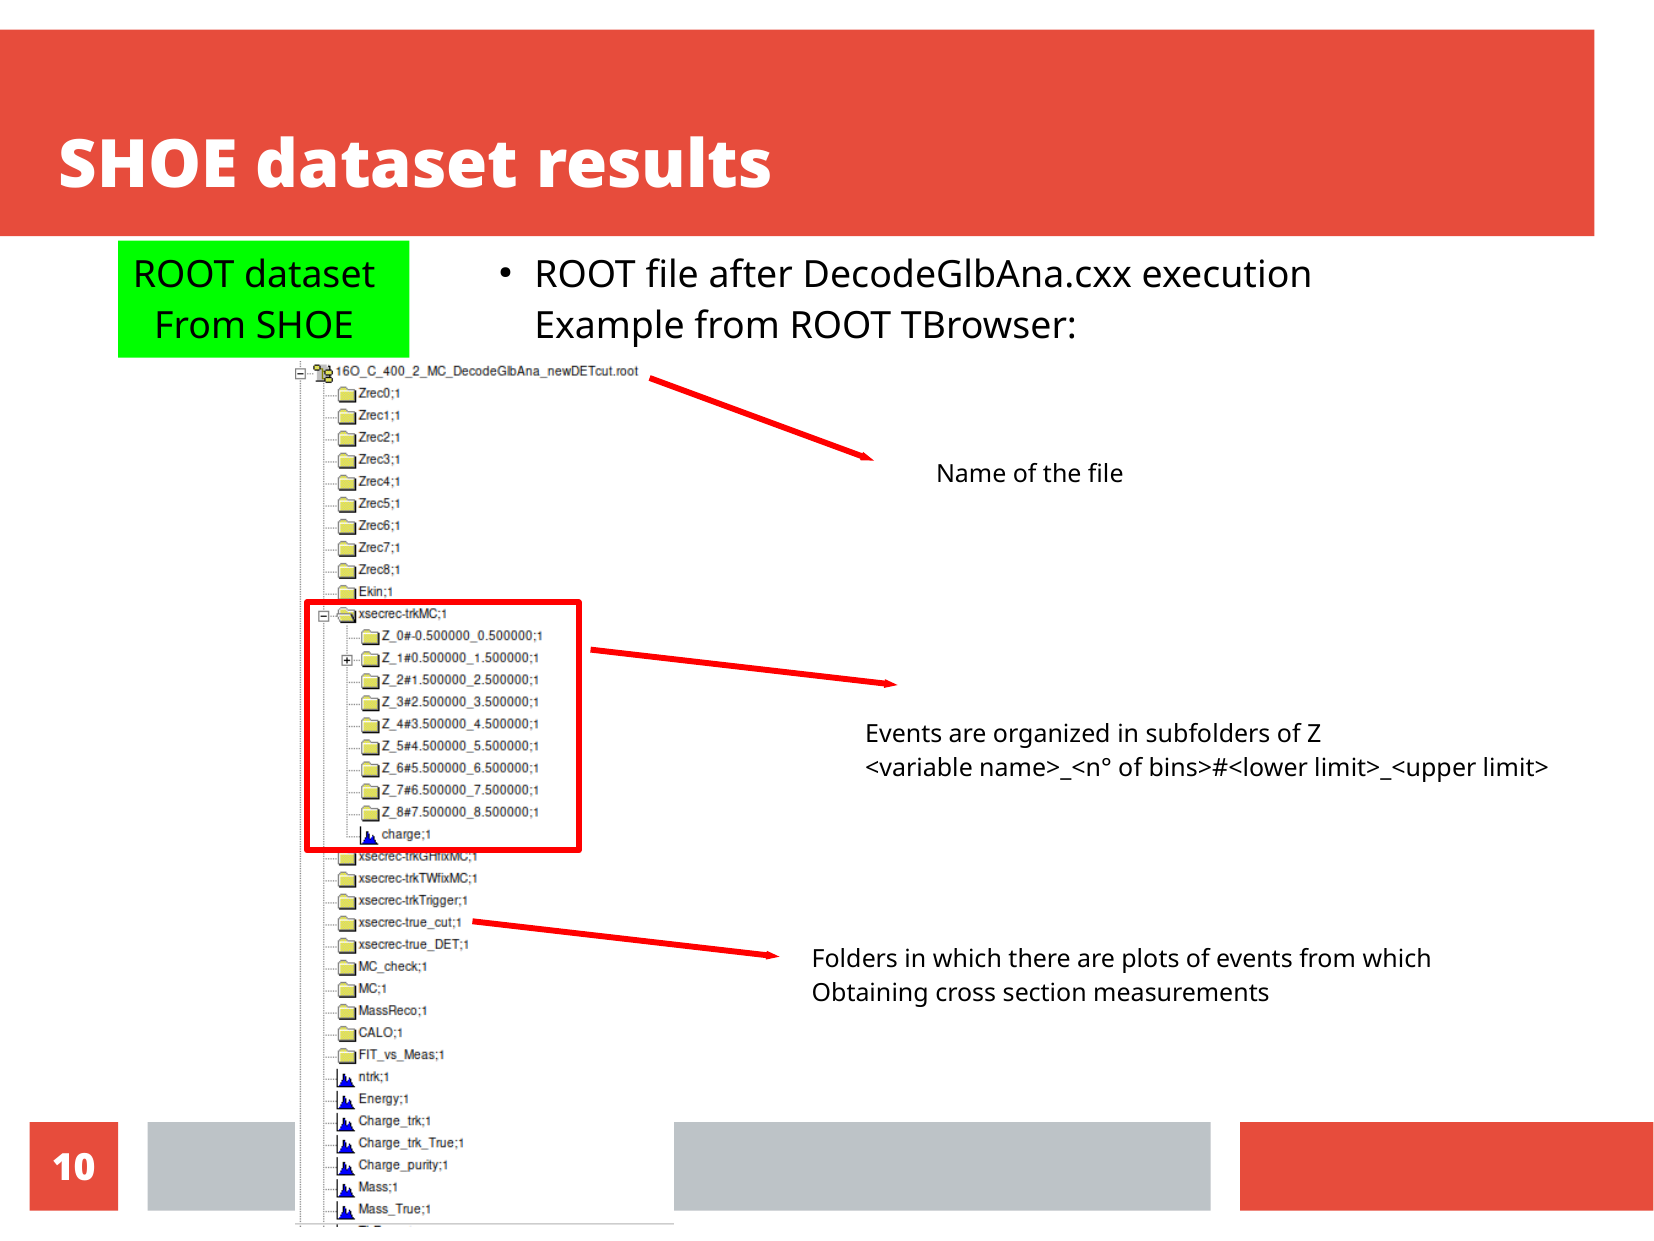

# SHOE dataset results
ROOT dataset
From SHOE
ROOT file after DecodeGlbAna.cxx execution
Example from ROOT TBrowser:
Name of the file
Events are organized in subfolders of Z
<variable name>_<n° of bins>#<lower limit>_<upper limit>
Folders in which there are plots of events from which
Obtaining cross section measurements
10